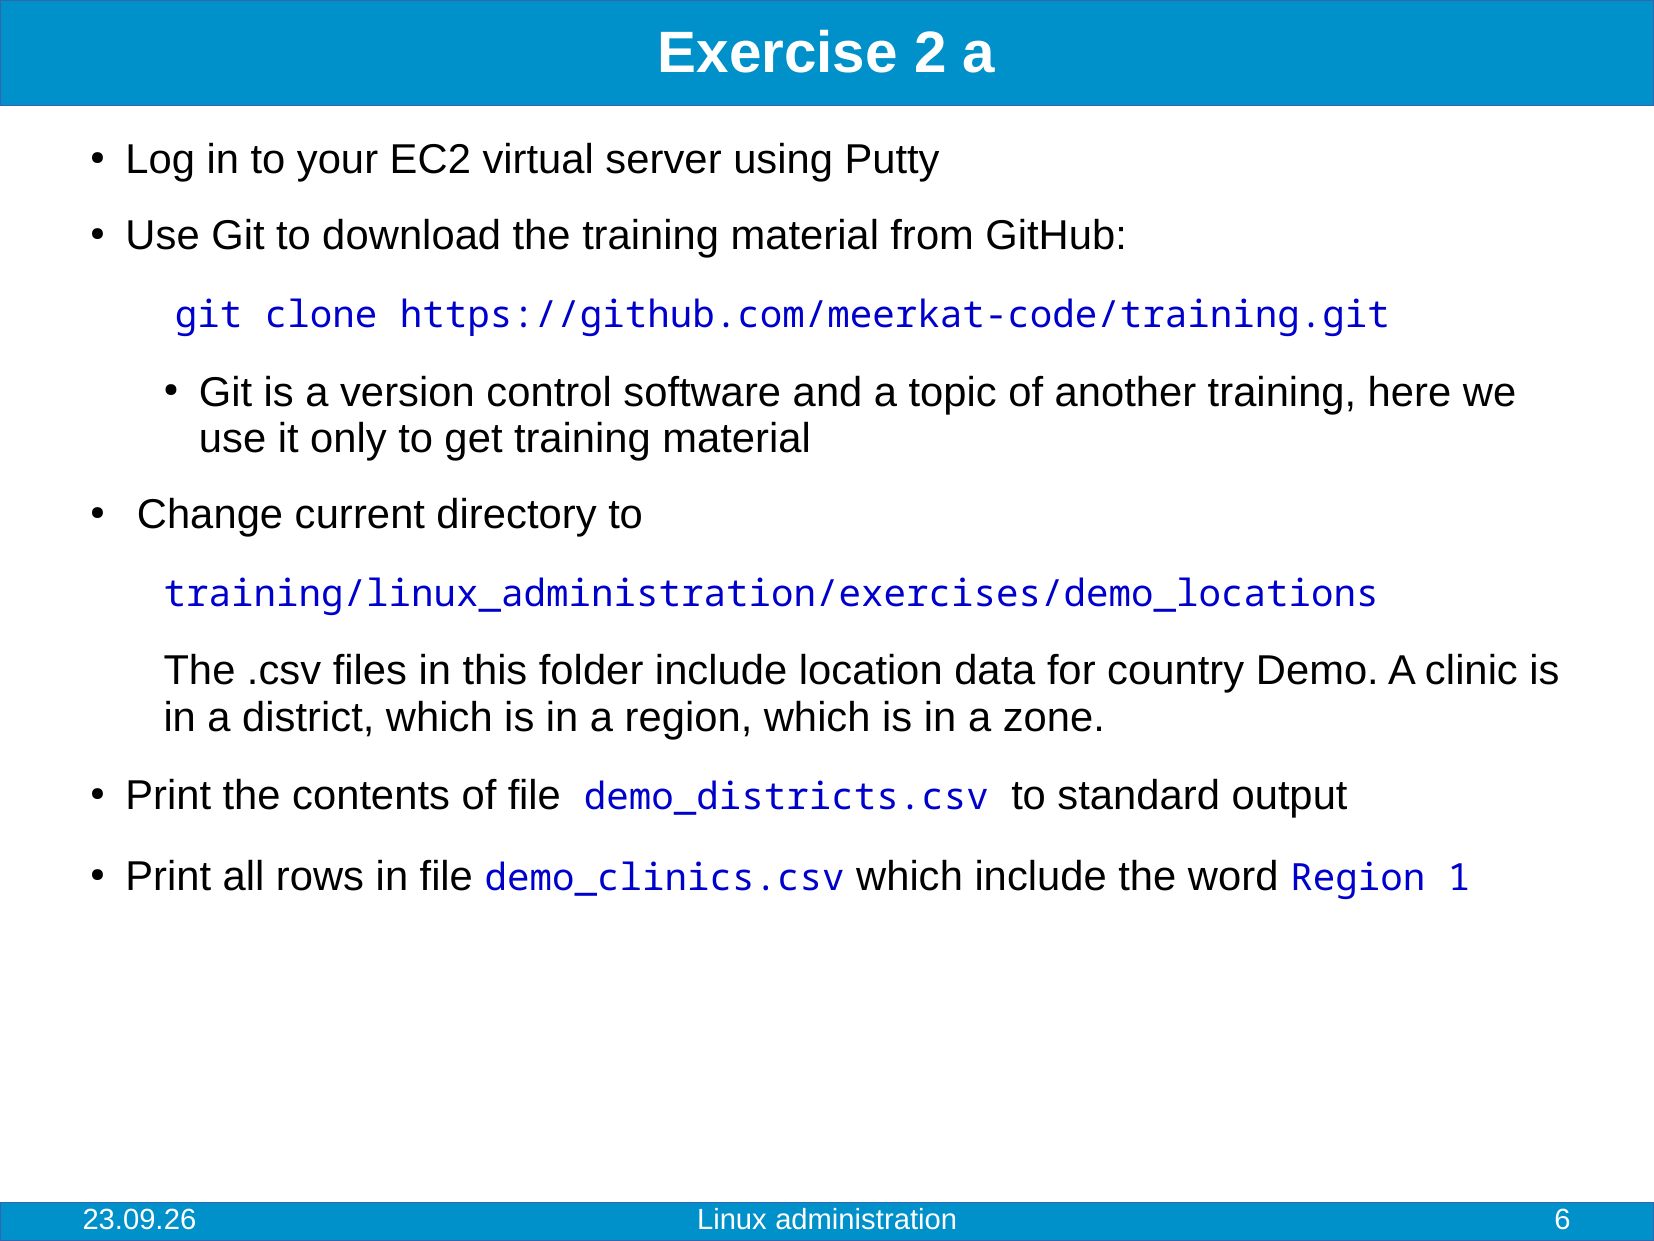

# Exercise 2 a
Log in to your EC2 virtual server using Putty
Use Git to download the training material from GitHub:
 git clone https://github.com/meerkat-code/training.git
Git is a version control software and a topic of another training, here we use it only to get training material
 Change current directory to
training/linux_administration/exercises/demo_locations
The .csv files in this folder include location data for country Demo. A clinic is in a district, which is in a region, which is in a zone.
Print the contents of file demo_districts.csv to standard output
Print all rows in file demo_clinics.csv which include the word Region 1
Linux administration
6